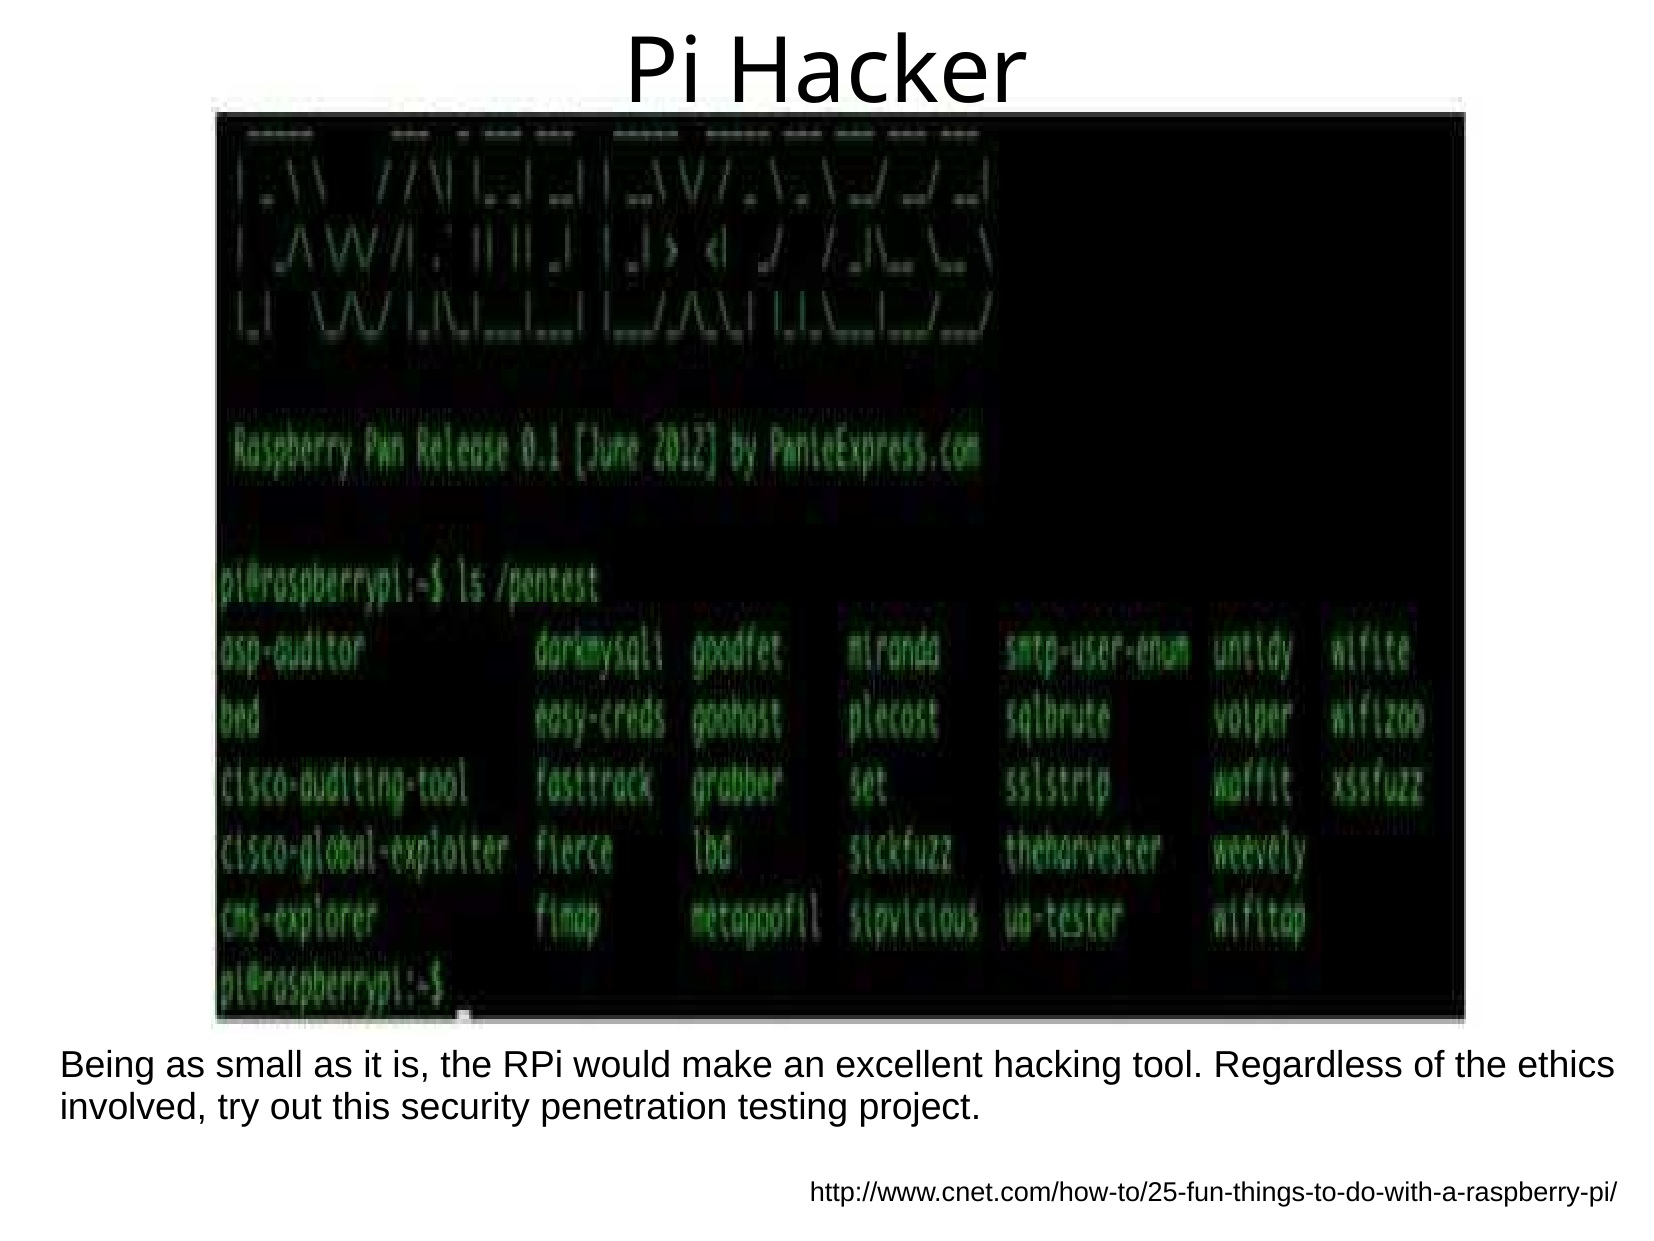

# Pi Hacker
Being as small as it is, the RPi would make an excellent hacking tool. Regardless of the ethics involved, try out this security penetration testing project.
http://www.cnet.com/how-to/25-fun-things-to-do-with-a-raspberry-pi/